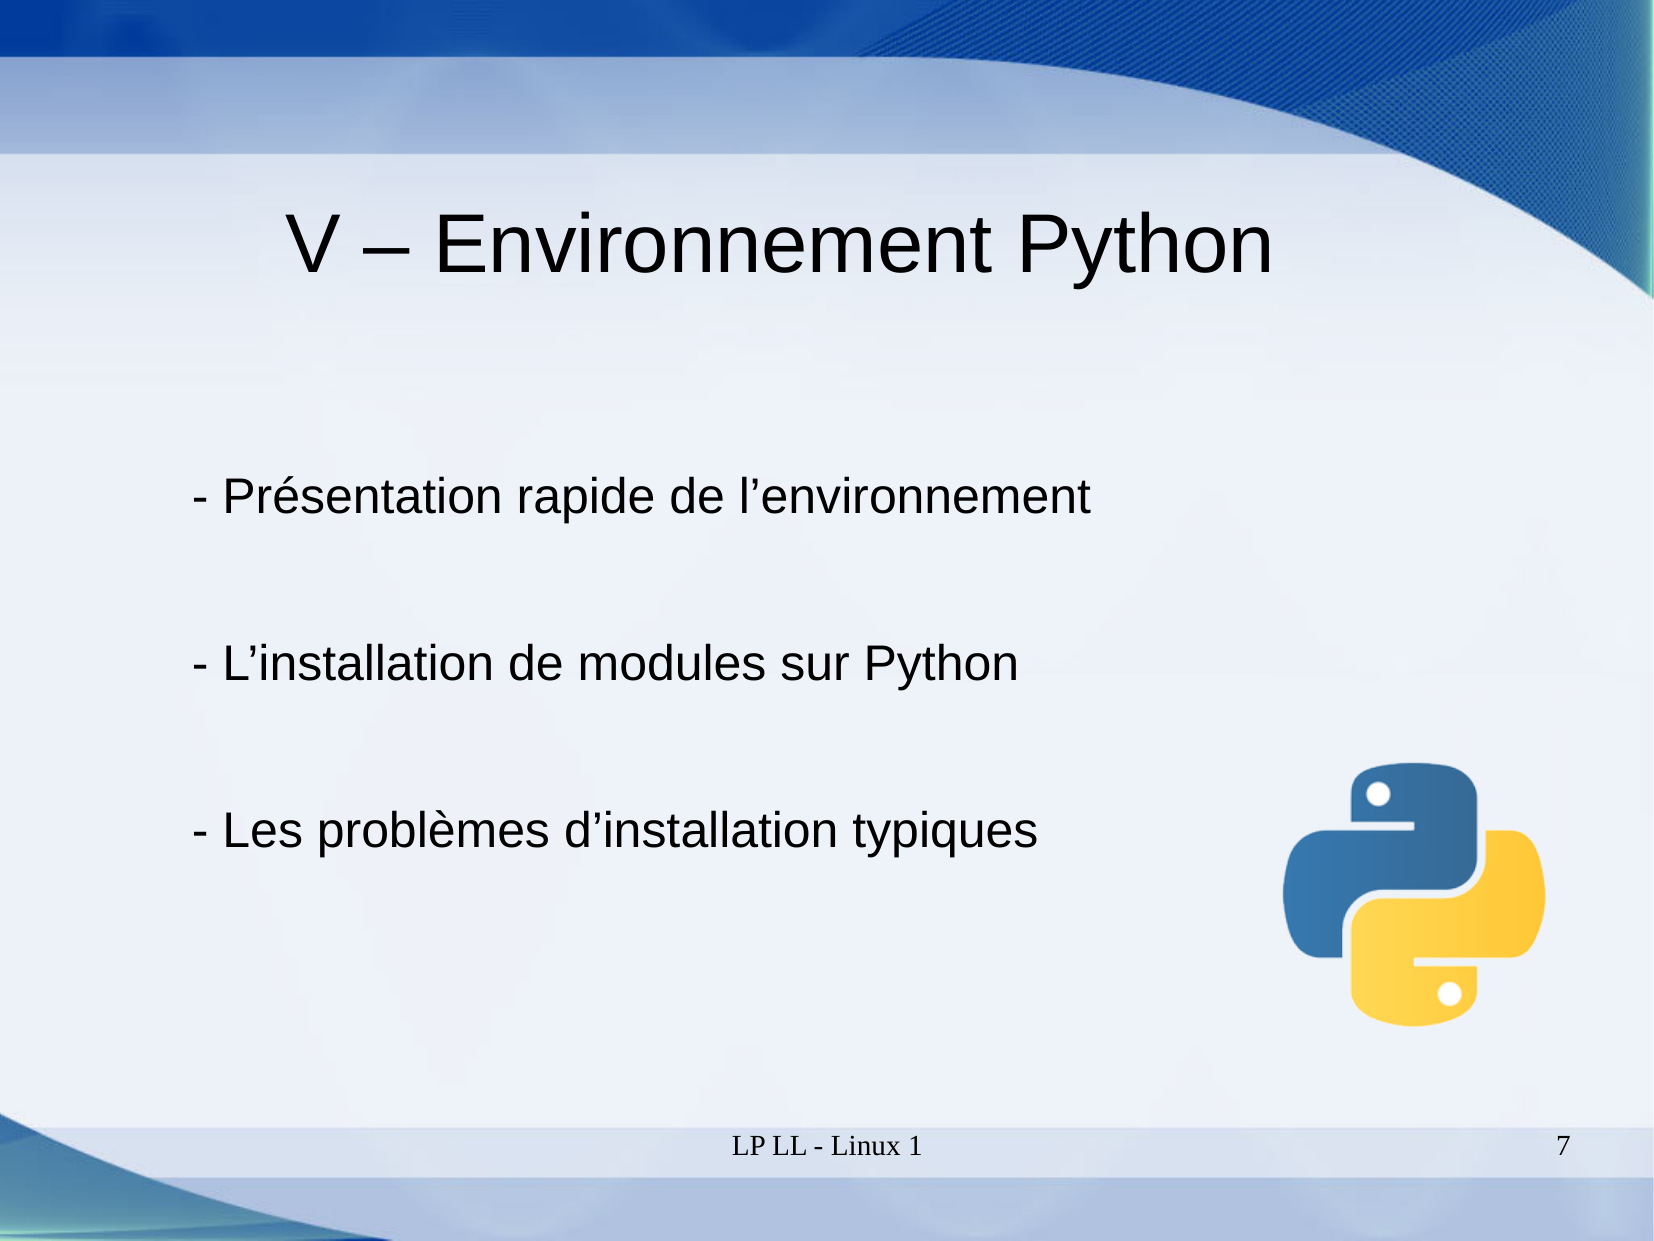

V – Environnement Python
- Présentation rapide de l’environnement
- L’installation de modules sur Python
- Les problèmes d’installation typiques
LP LL - Linux 1
7